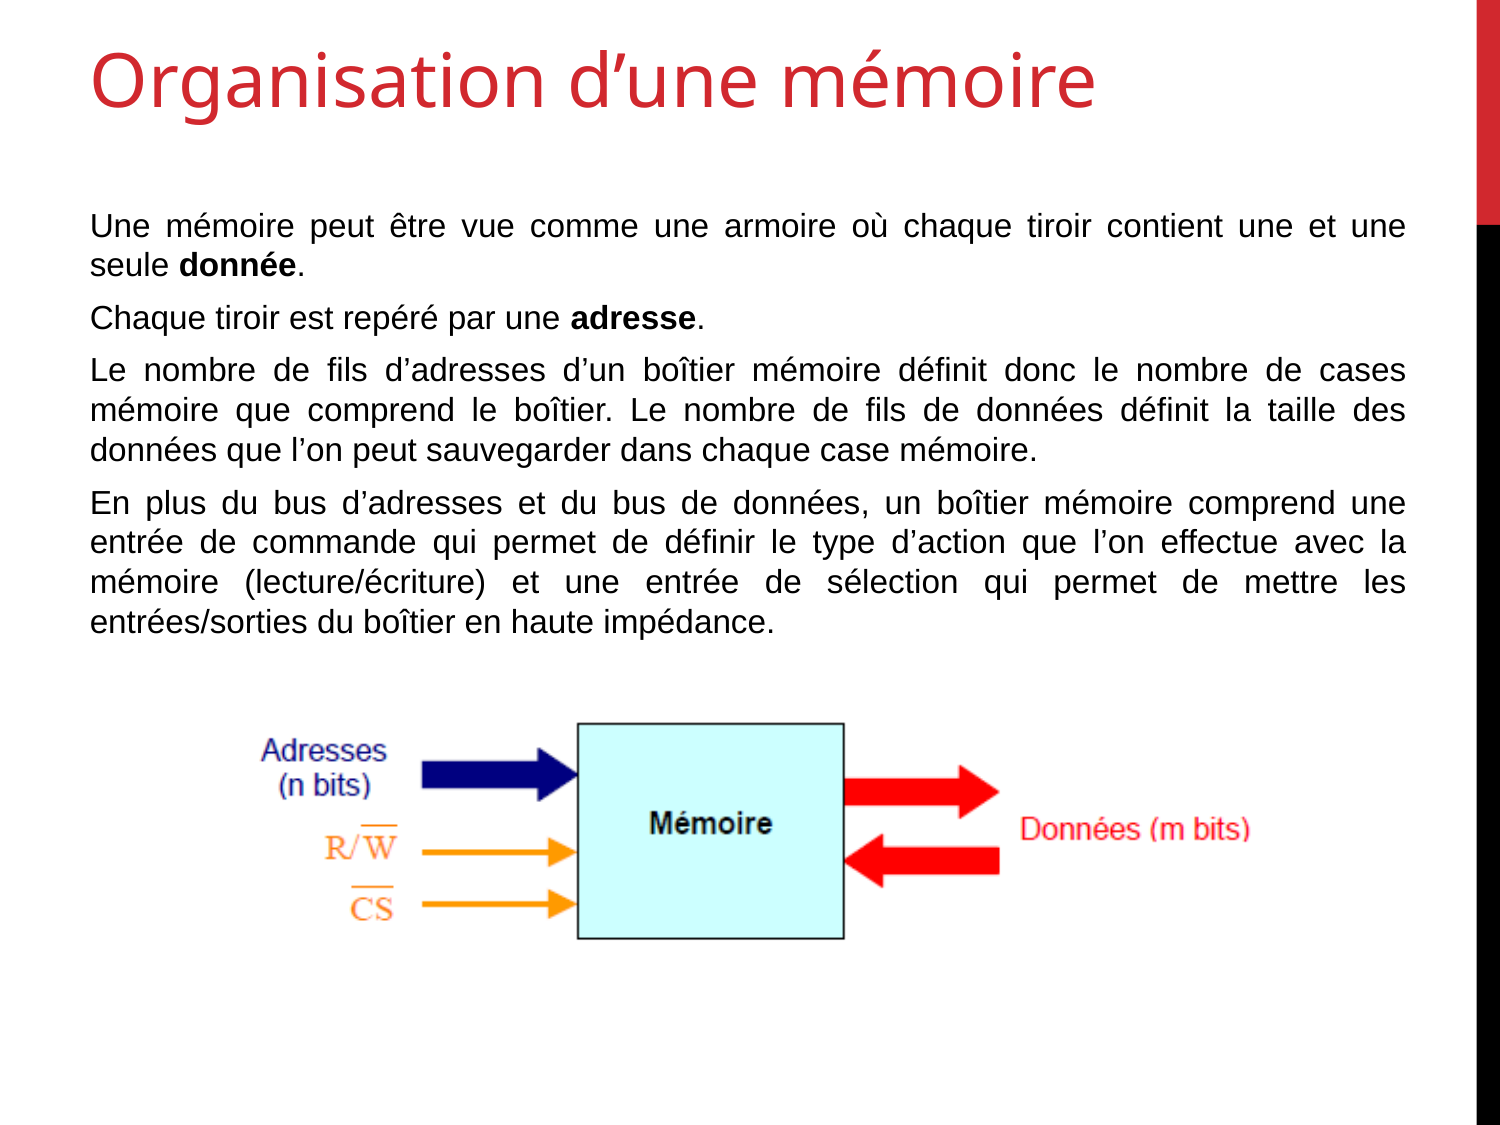

# Organisation d’une mémoire
Une mémoire peut être vue comme une armoire où chaque tiroir contient une et une seule donnée.
Chaque tiroir est repéré par une adresse.
Le nombre de fils d’adresses d’un boîtier mémoire définit donc le nombre de cases mémoire que comprend le boîtier. Le nombre de fils de données définit la taille des données que l’on peut sauvegarder dans chaque case mémoire.
En plus du bus d’adresses et du bus de données, un boîtier mémoire comprend une entrée de commande qui permet de définir le type d’action que l’on effectue avec la mémoire (lecture/écriture) et une entrée de sélection qui permet de mettre les entrées/sorties du boîtier en haute impédance.